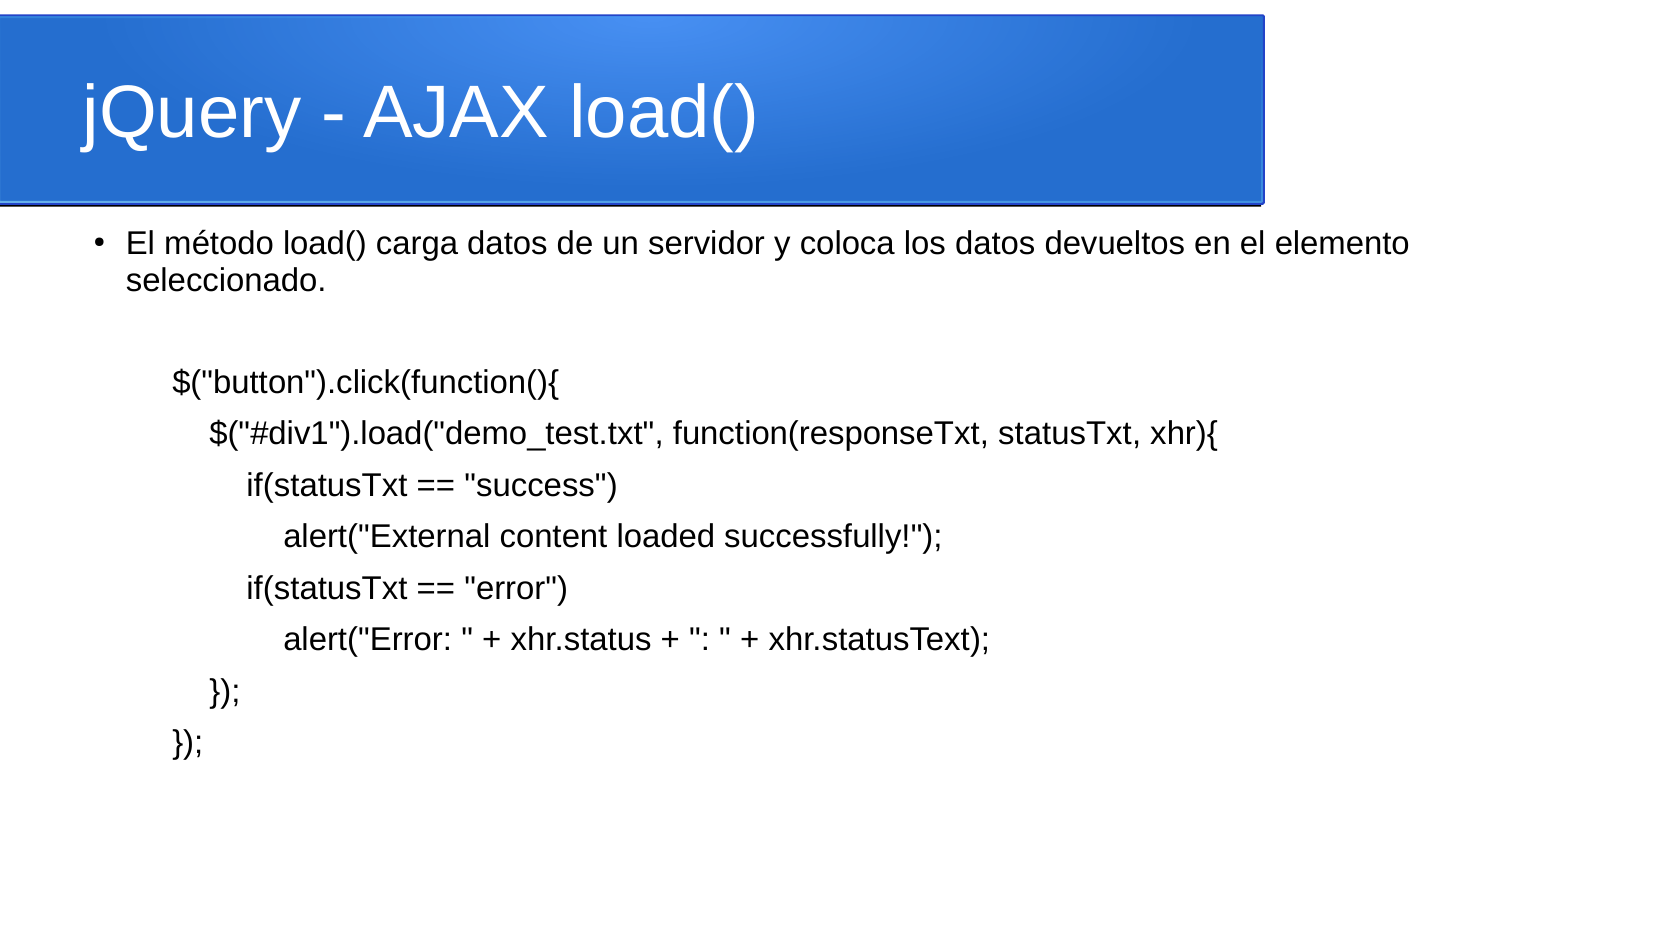

# jQuery - AJAX load()
El método load() carga datos de un servidor y coloca los datos devueltos en el elemento seleccionado.
$("button").click(function(){
 $("#div1").load("demo_test.txt", function(responseTxt, statusTxt, xhr){
 if(statusTxt == "success")
 alert("External content loaded successfully!");
 if(statusTxt == "error")
 alert("Error: " + xhr.status + ": " + xhr.statusText);
 });
});